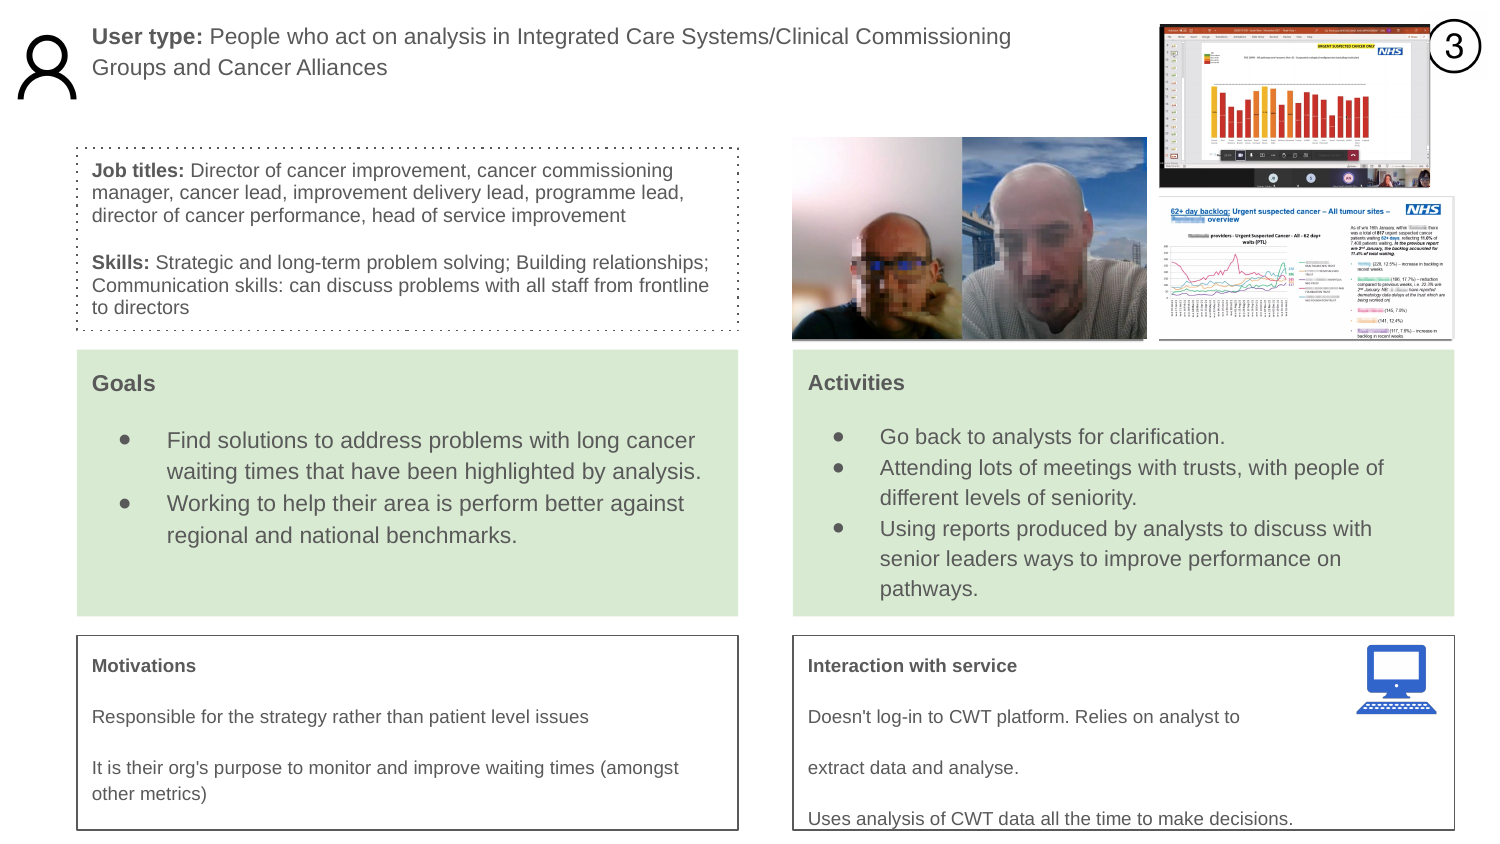

User type: People who act on analysis in Integrated Care Systems/Clinical Commissioning Groups and Cancer Alliances
# Job titles: Director of cancer improvement, cancer commissioning manager, cancer lead, improvement delivery lead, programme lead, director of cancer performance, head of service improvement
Skills: Strategic and long-term problem solving; Building relationships; Communication skills: can discuss problems with all staff from frontline to directors
Goals
Find solutions to address problems with long cancer waiting times that have been highlighted by analysis.
Working to help their area is perform better against regional and national benchmarks.
Activities
Go back to analysts for clarification.
Attending lots of meetings with trusts, with people of different levels of seniority.
Using reports produced by analysts to discuss with senior leaders ways to improve performance on pathways.
Motivations
Responsible for the strategy rather than patient level issues
It is their org's purpose to monitor and improve waiting times (amongst other metrics)
Interaction with service
Doesn't log-in to CWT platform. Relies on analyst to
extract data and analyse.
Uses analysis of CWT data all the time to make decisions.